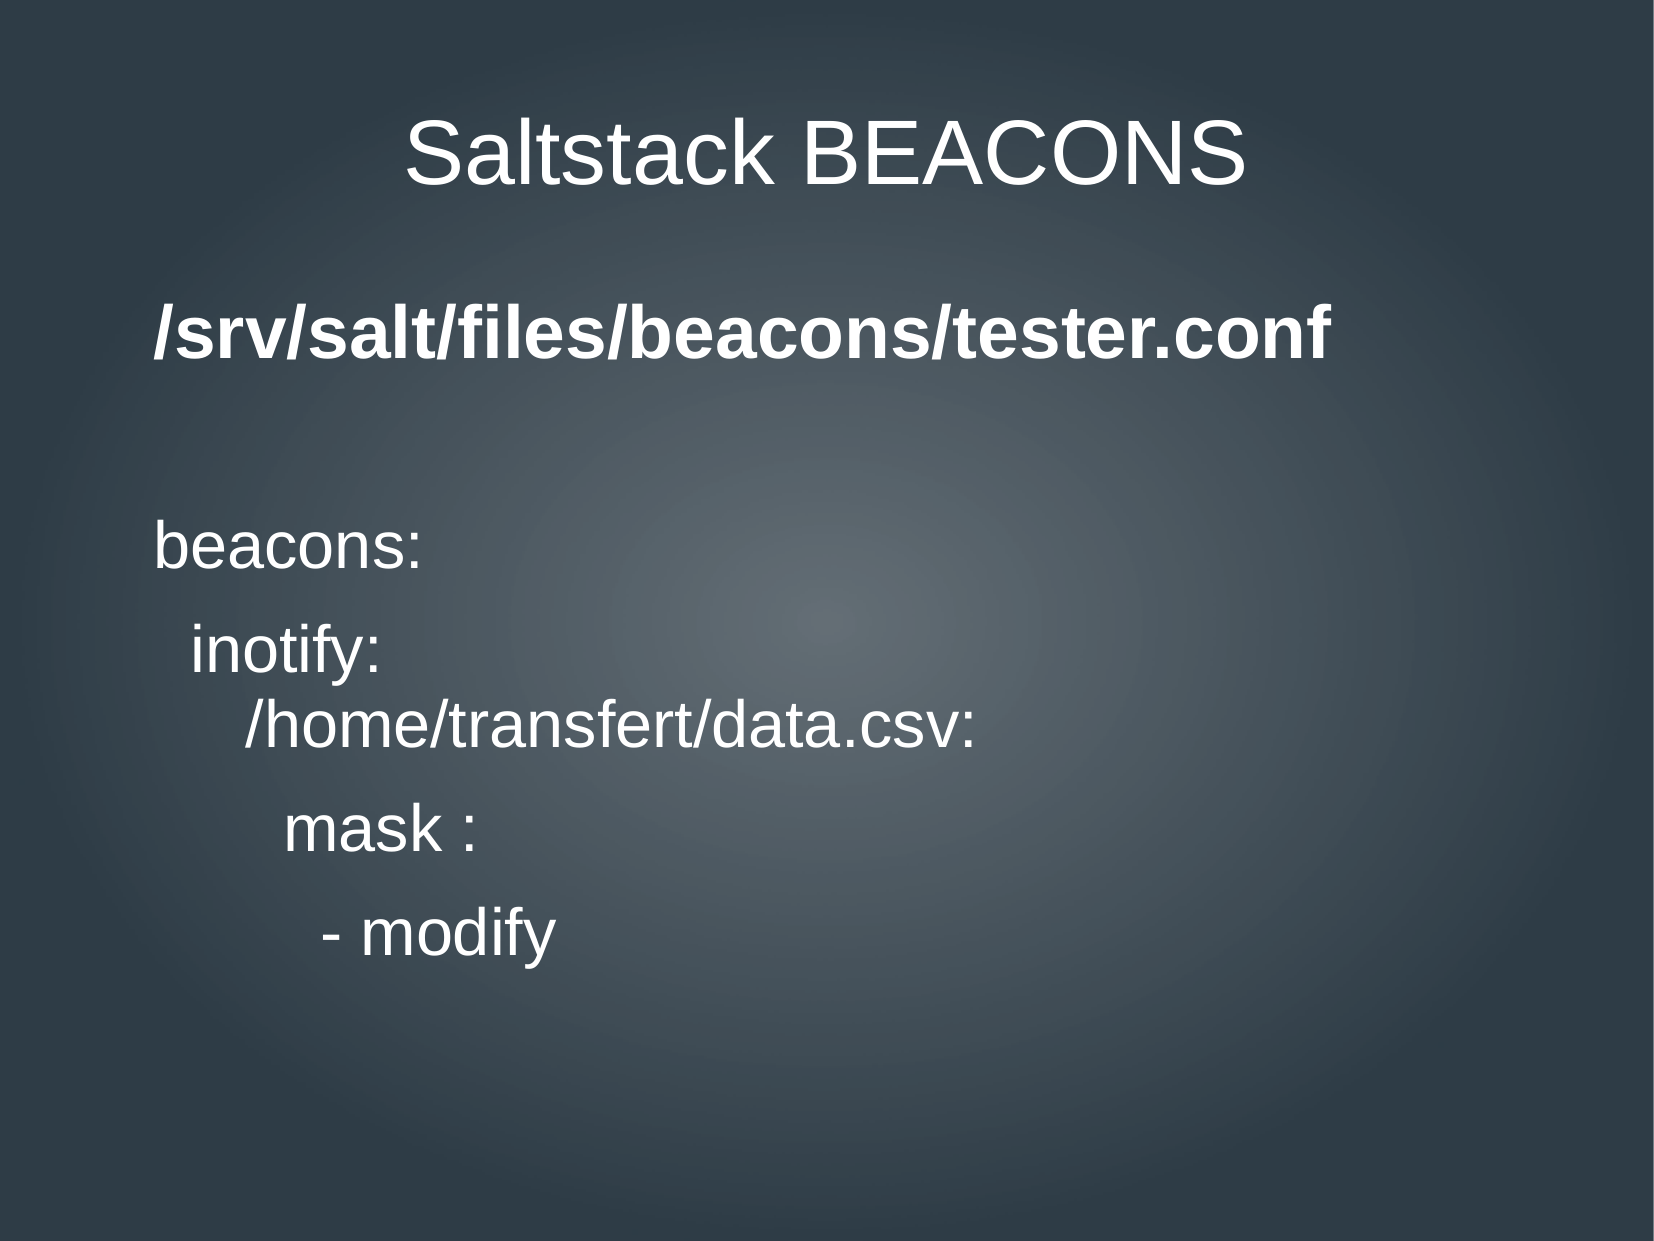

# Saltstack BEACONS
/srv/salt/files/beacons/tester.conf
beacons:
 inotify: /home/transfert/data.csv:
 mask :
 - modify